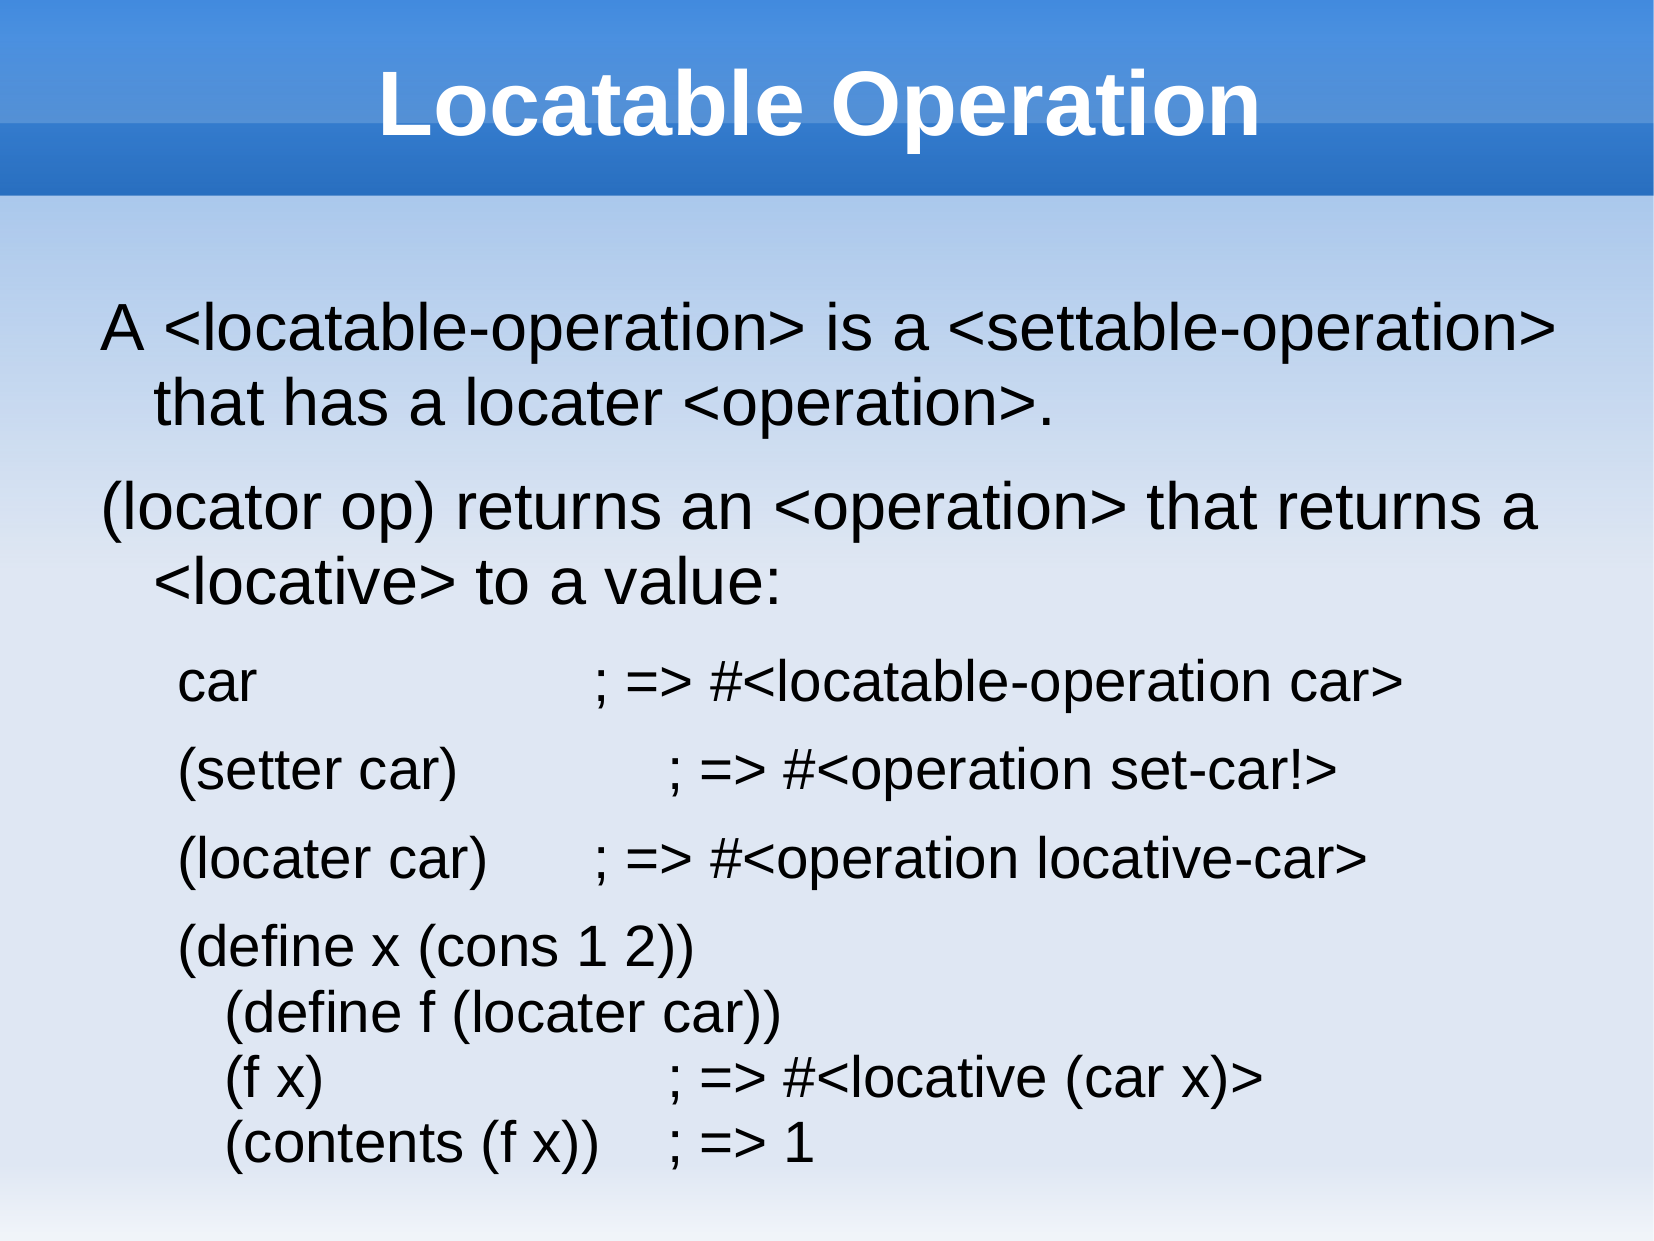

# Locatable Operation
A <locatable-operation> is a <settable-operation> that has a locater <operation>.
(locator op) returns an <operation> that returns a <locative> to a value:
car					; => #<locatable-operation car>
(setter car)			; => #<operation set-car!>
(locater car)		; => #<operation locative-car>
(define x (cons 1 2))
(define f (locater car))
(f x)					; => #<locative (car x)>
(contents (f x))	; => 1